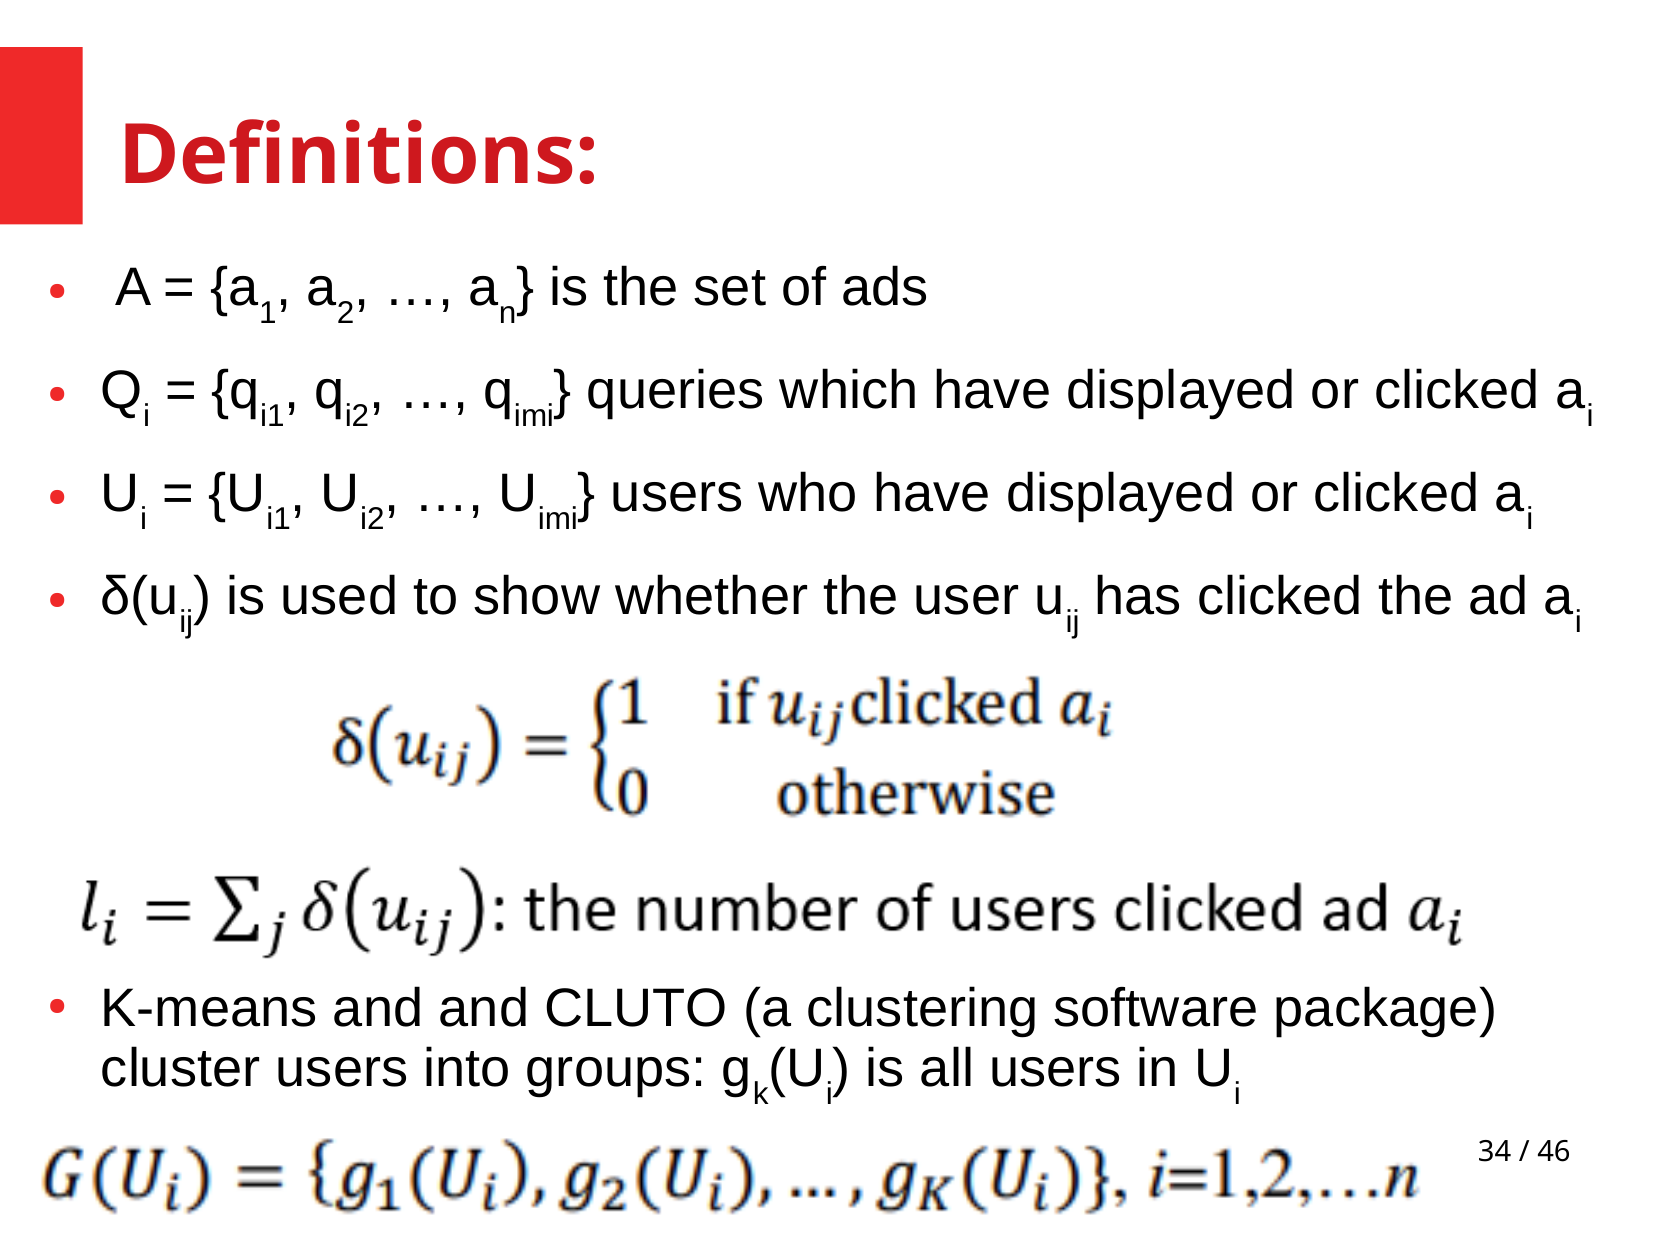

# Definitions:
 A = {a1, a2, …, an} is the set of ads
Qi = {qi1, qi2, …, qimi} queries which have displayed or clicked ai
Ui = {Ui1, Ui2, …, Uimi} users who have displayed or clicked ai
δ(uij) is used to show whether the user uij has clicked the ad ai
K-means and and CLUTO (a clustering software package) cluster users into groups: gk(Ui) is all users in Ui
34